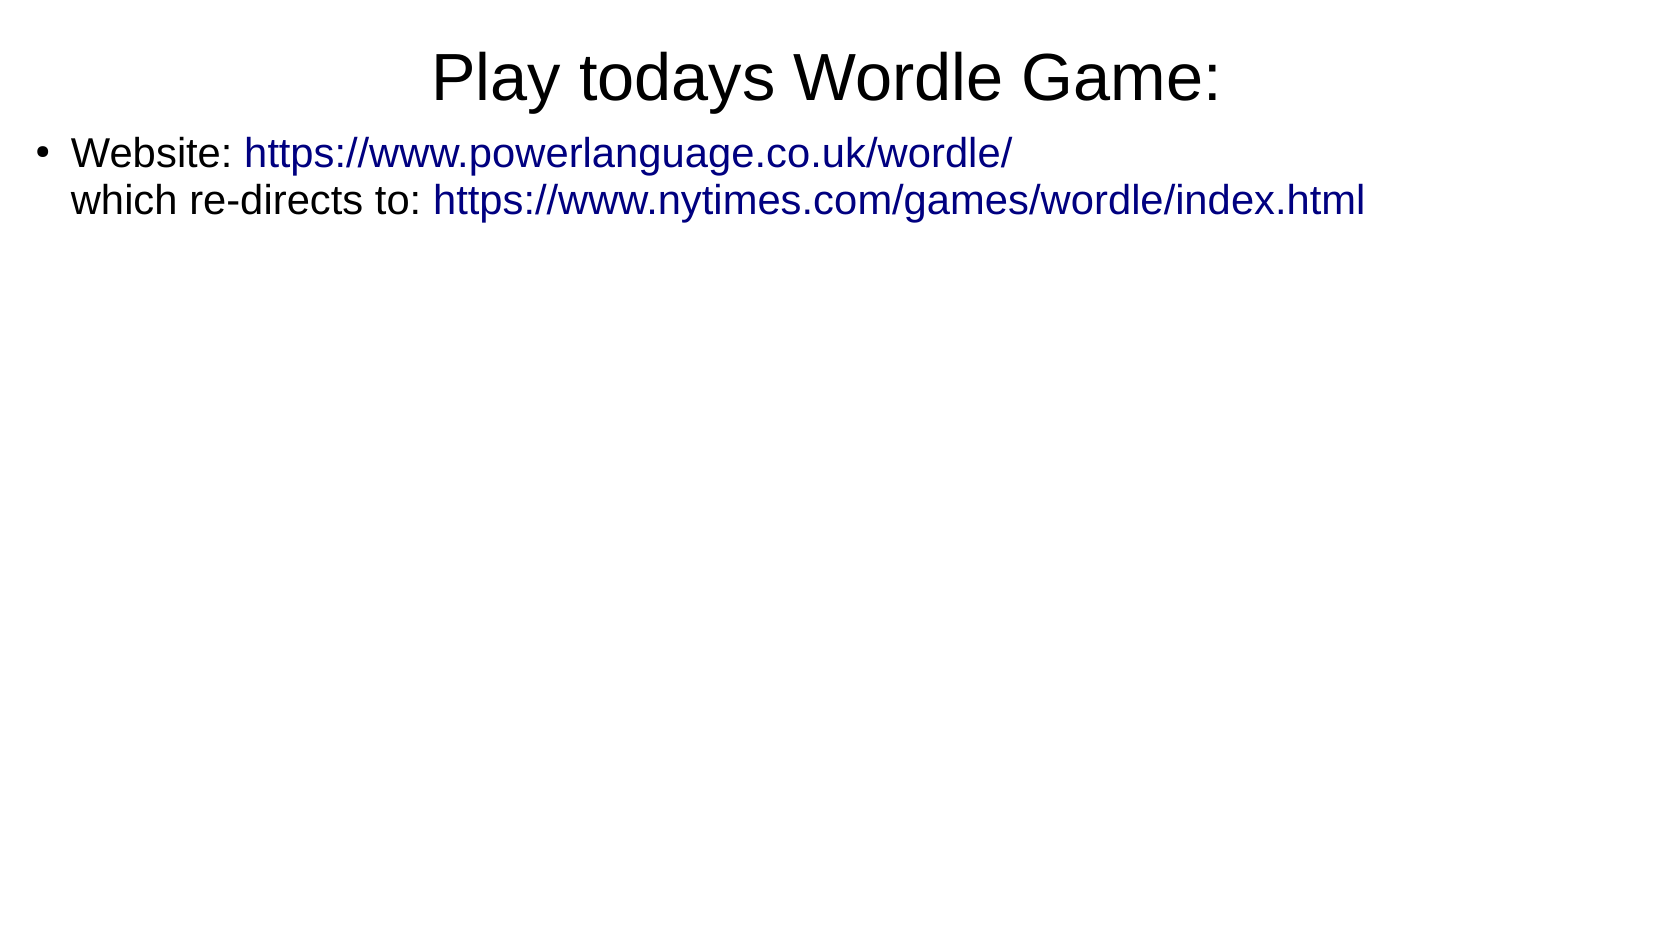

# Play todays Wordle Game:
Website: https://www.powerlanguage.co.uk/wordle/
which re-directs to: https://www.nytimes.com/games/wordle/index.html